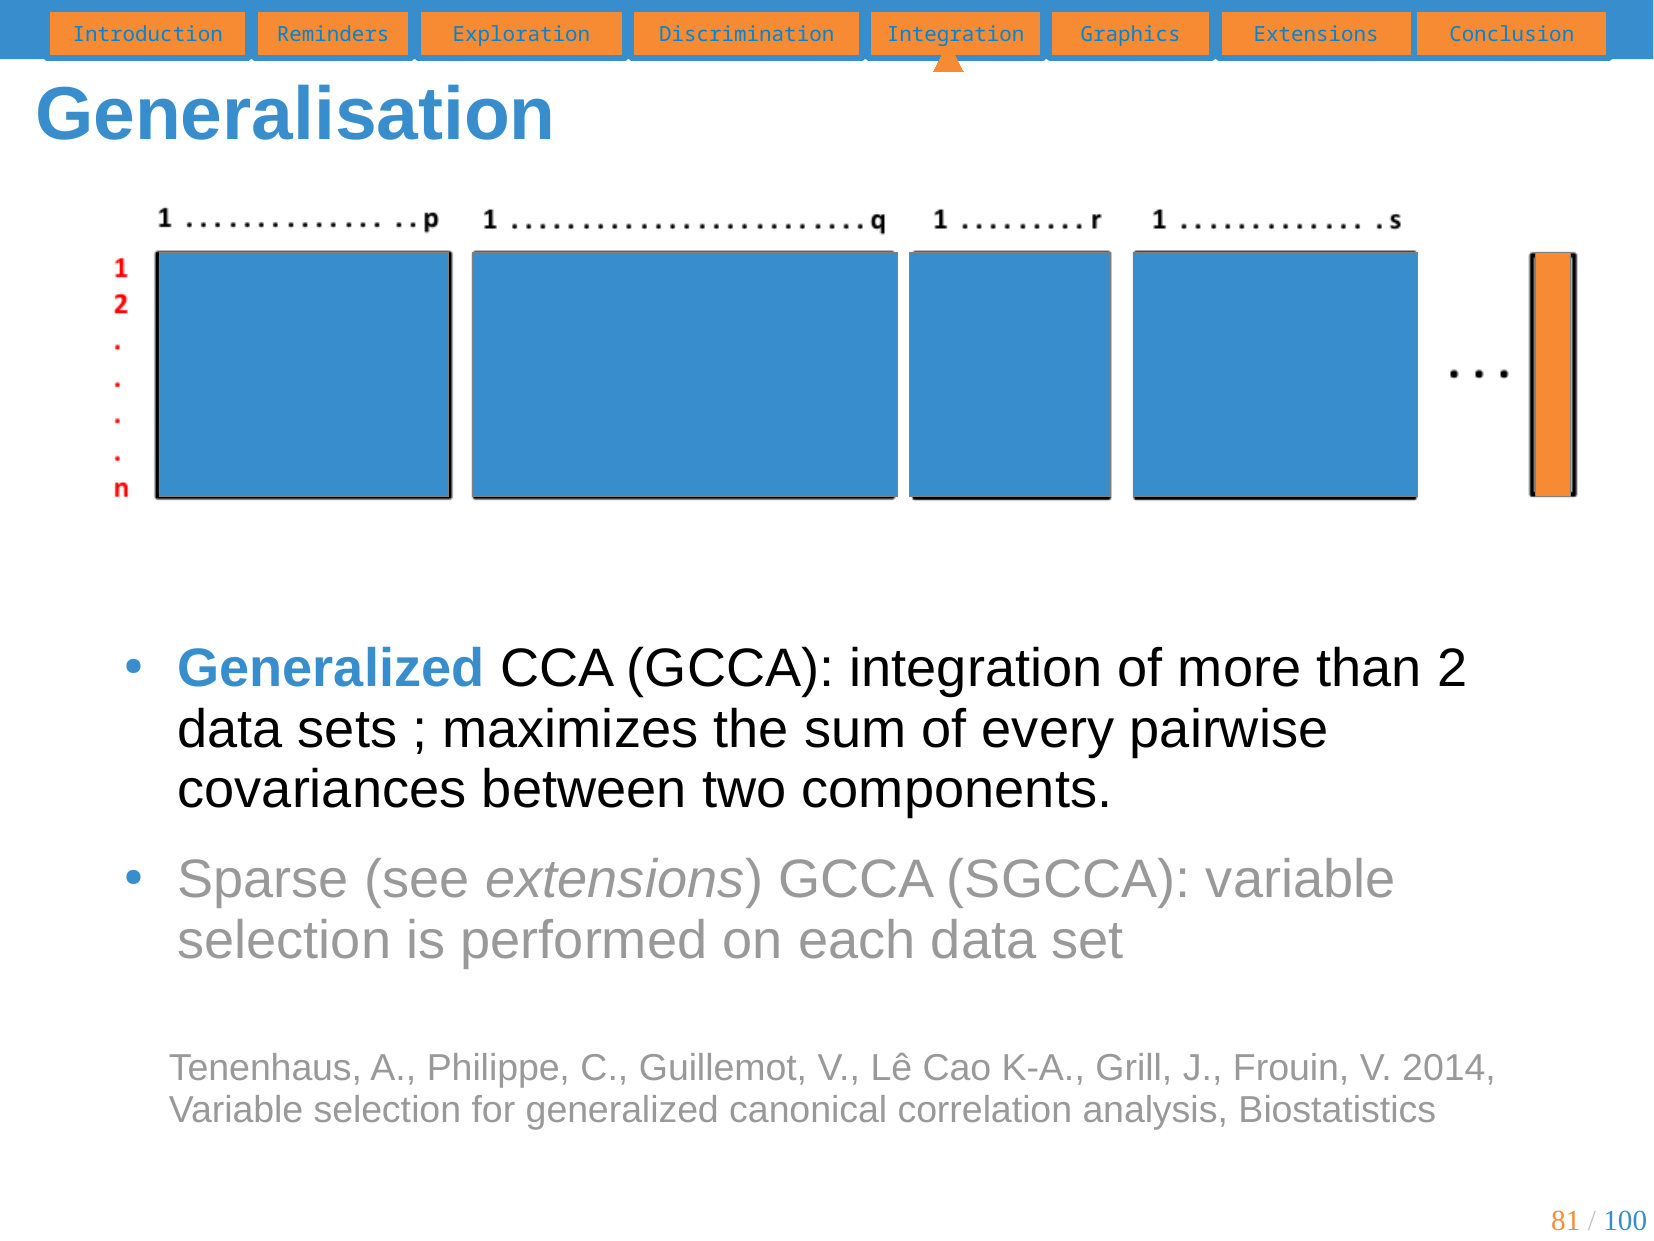

# Generalisation
Generalized CCA (GCCA): integration of more than 2 data sets ; maximizes the sum of every pairwise covariances between two components.
Sparse (see extensions) GCCA (SGCCA): variable selection is performed on each data set
Tenenhaus, A., Philippe, C., Guillemot, V., Lê Cao K-A., Grill, J., Frouin, V. 2014,
Variable selection for generalized canonical correlation analysis, Biostatistics
81